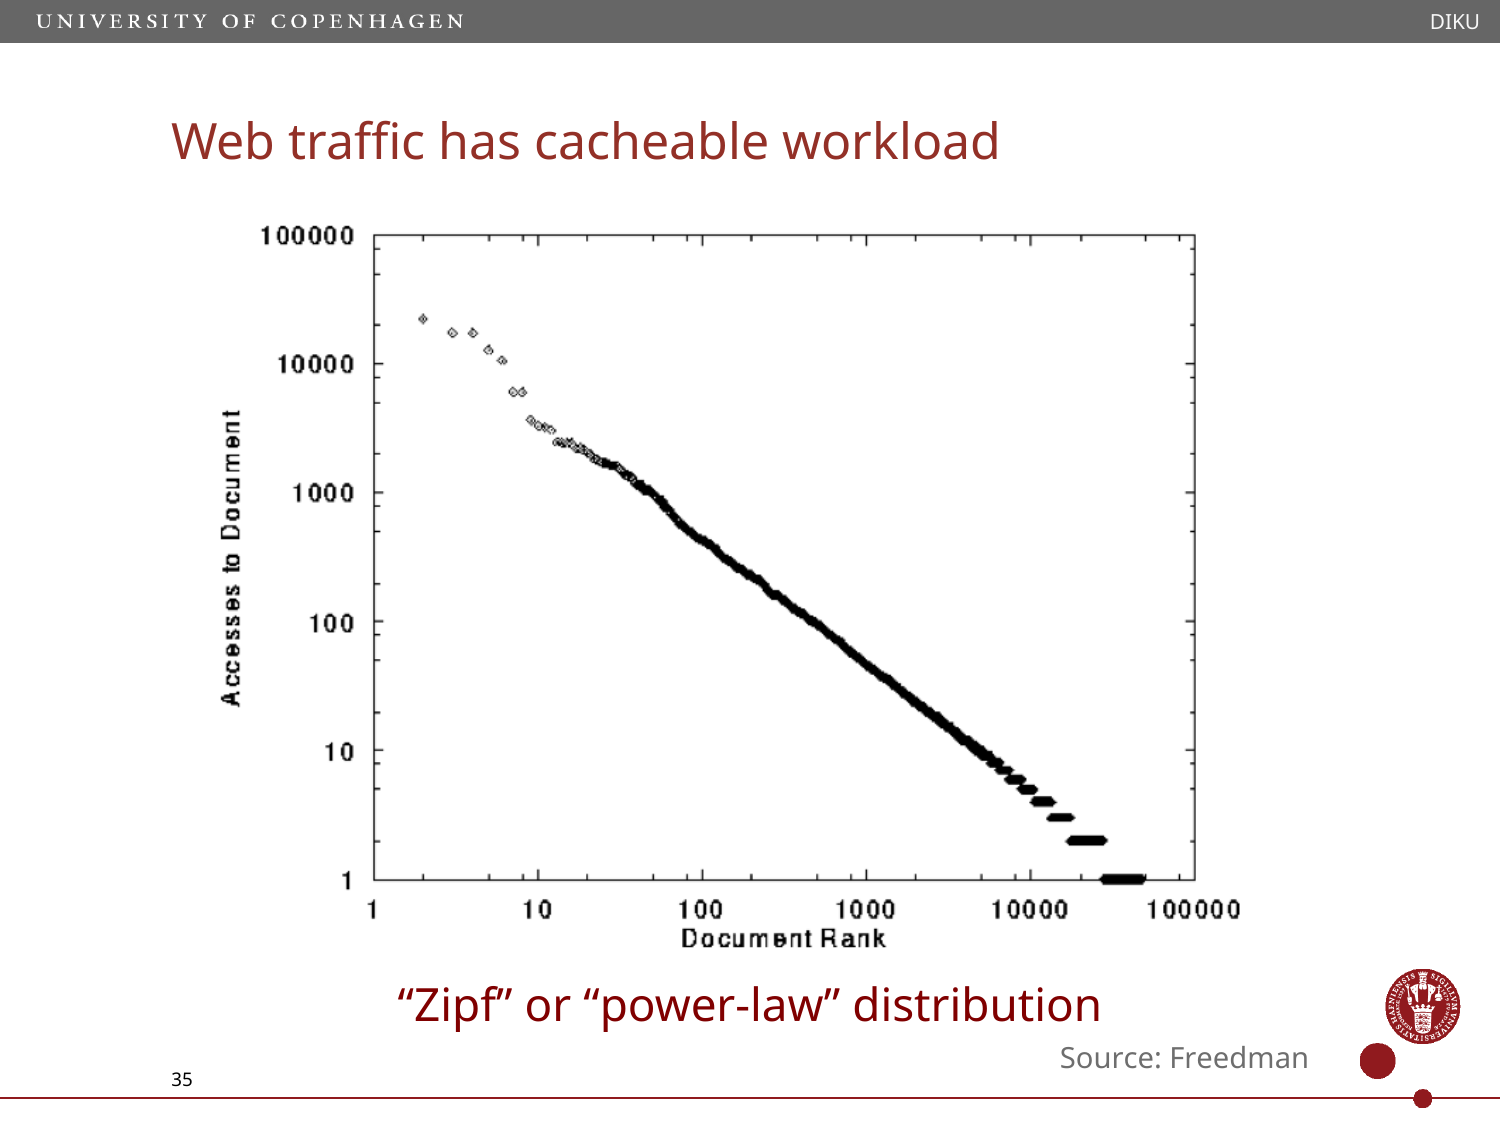

DIKU
# Web traffic has cacheable workload
“Zipf” or “power-law” distribution
Source: Freedman